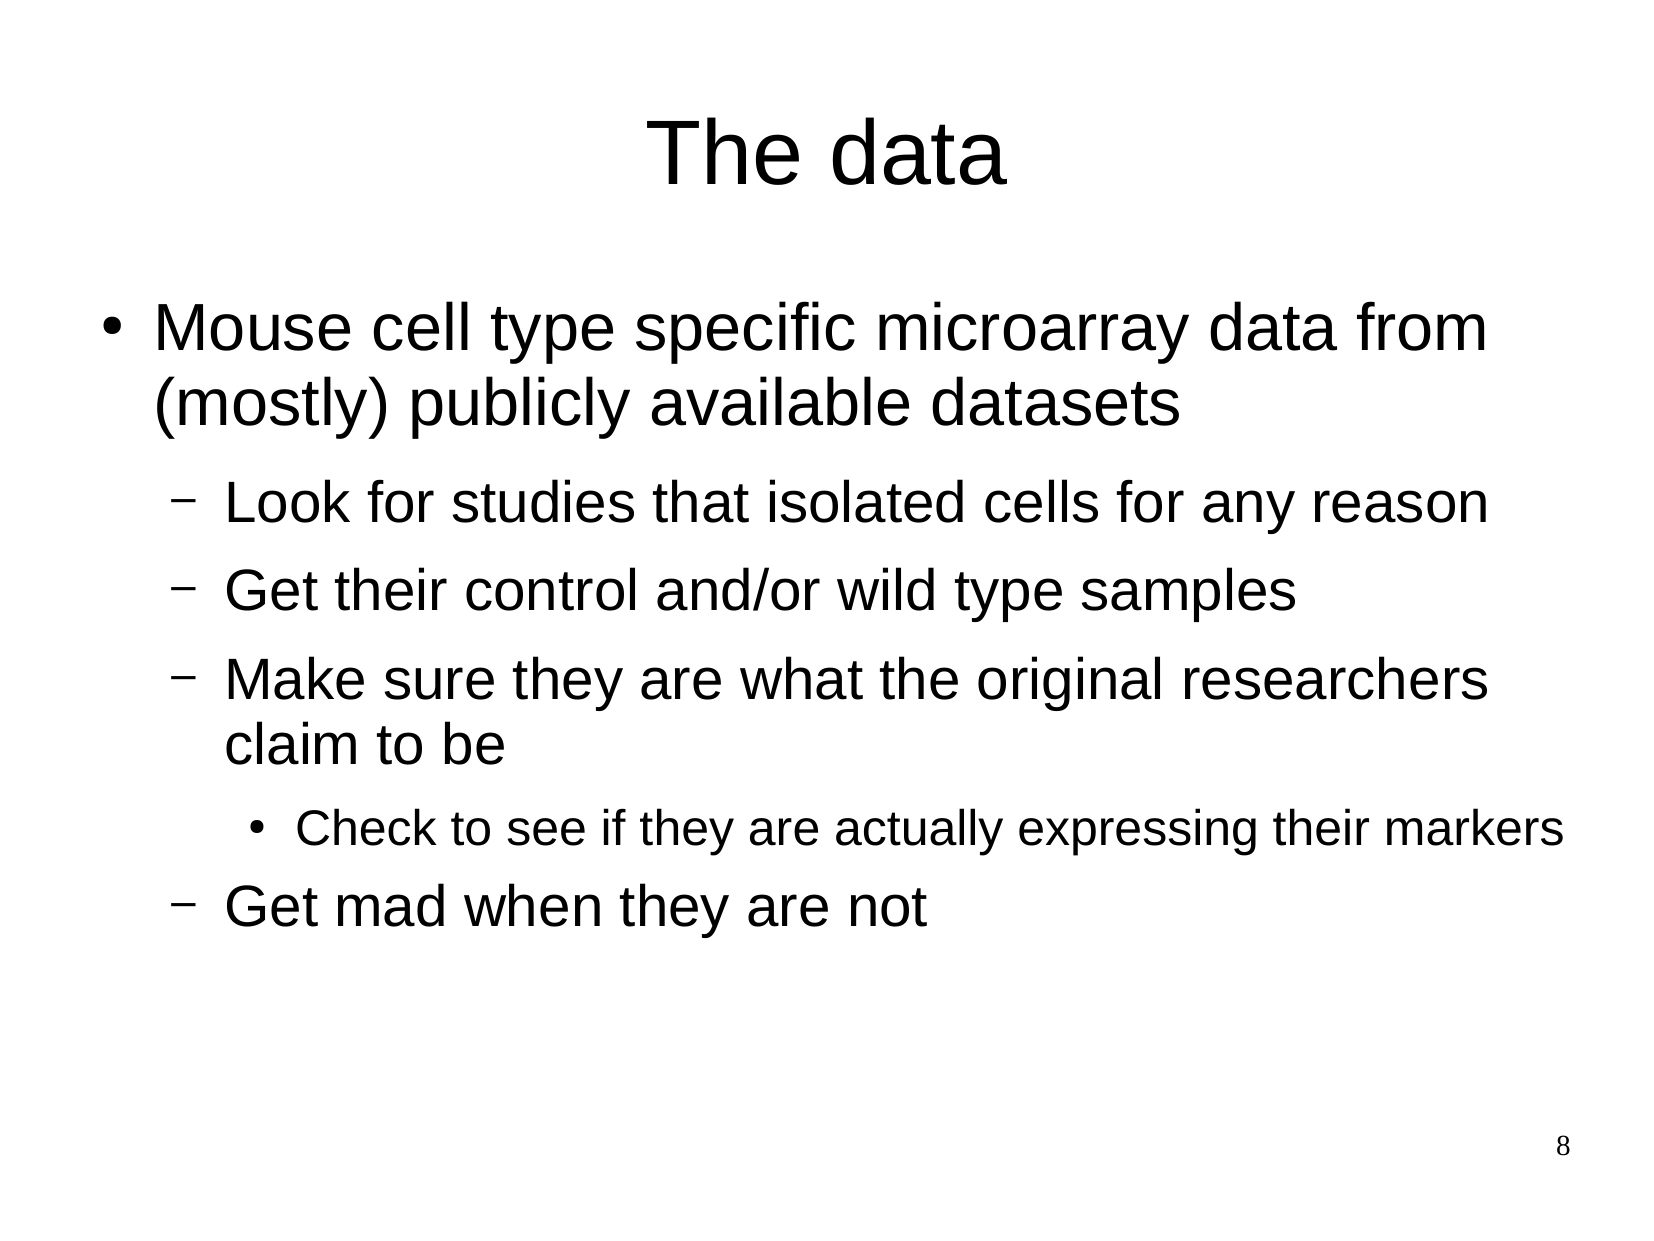

# The data
Mouse cell type specific microarray data from (mostly) publicly available datasets
Look for studies that isolated cells for any reason
Get their control and/or wild type samples
Make sure they are what the original researchers claim to be
Check to see if they are actually expressing their markers
Get mad when they are not
8